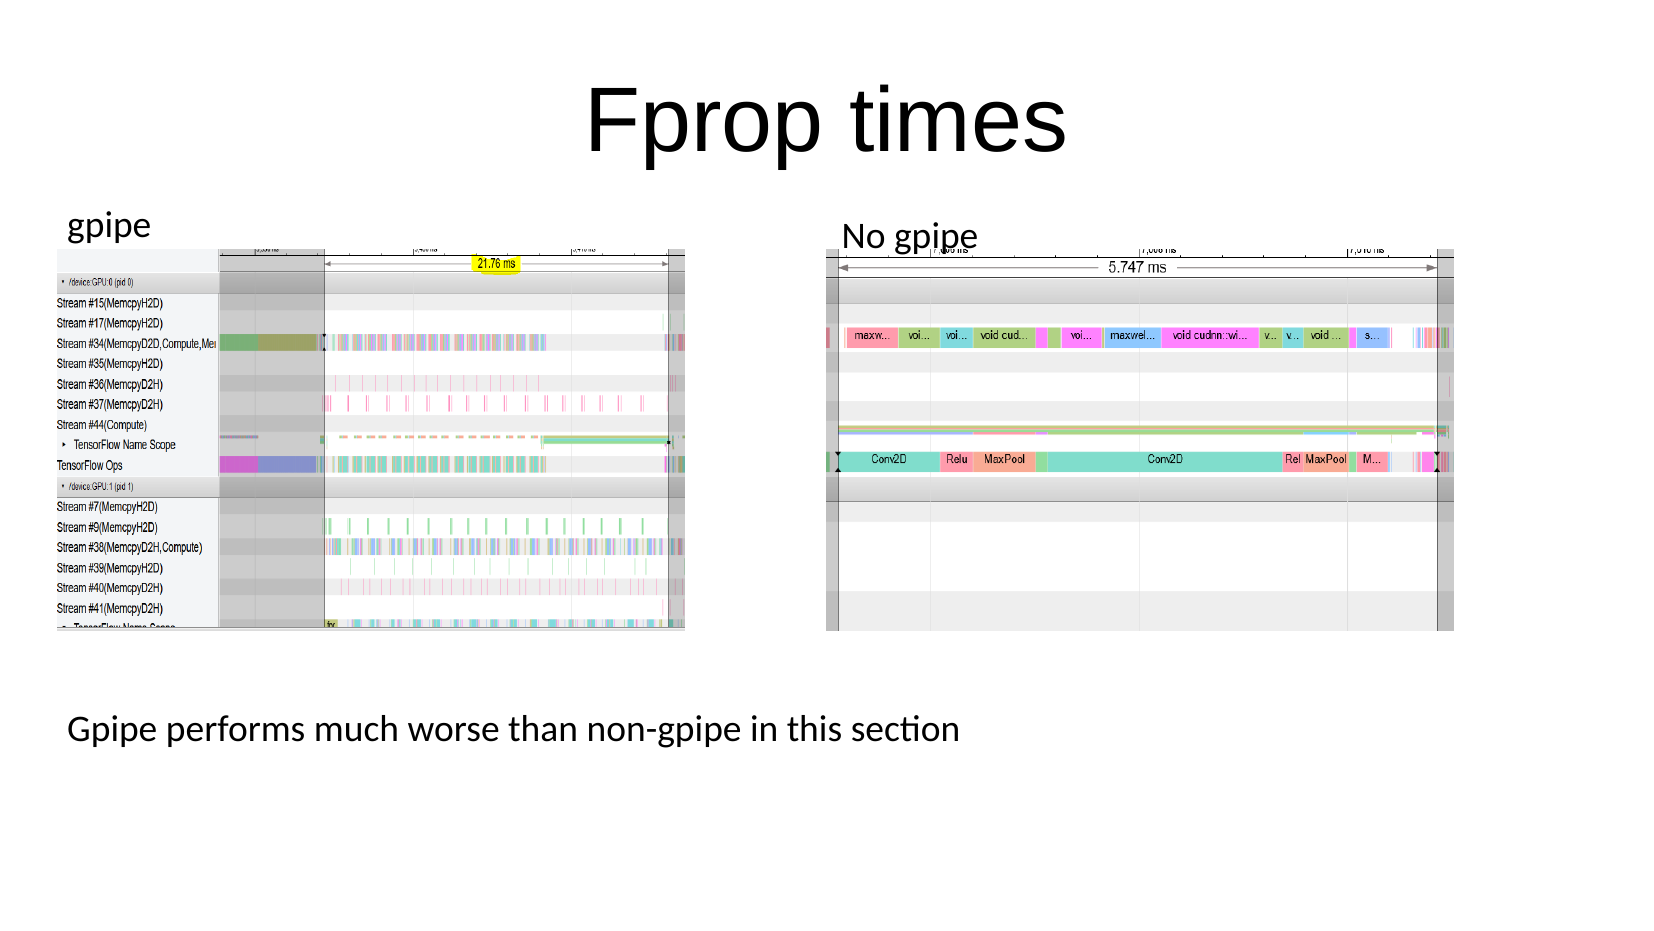

# Fprop times
gpipe
No gpipe
Gpipe performs much worse than non-gpipe in this section